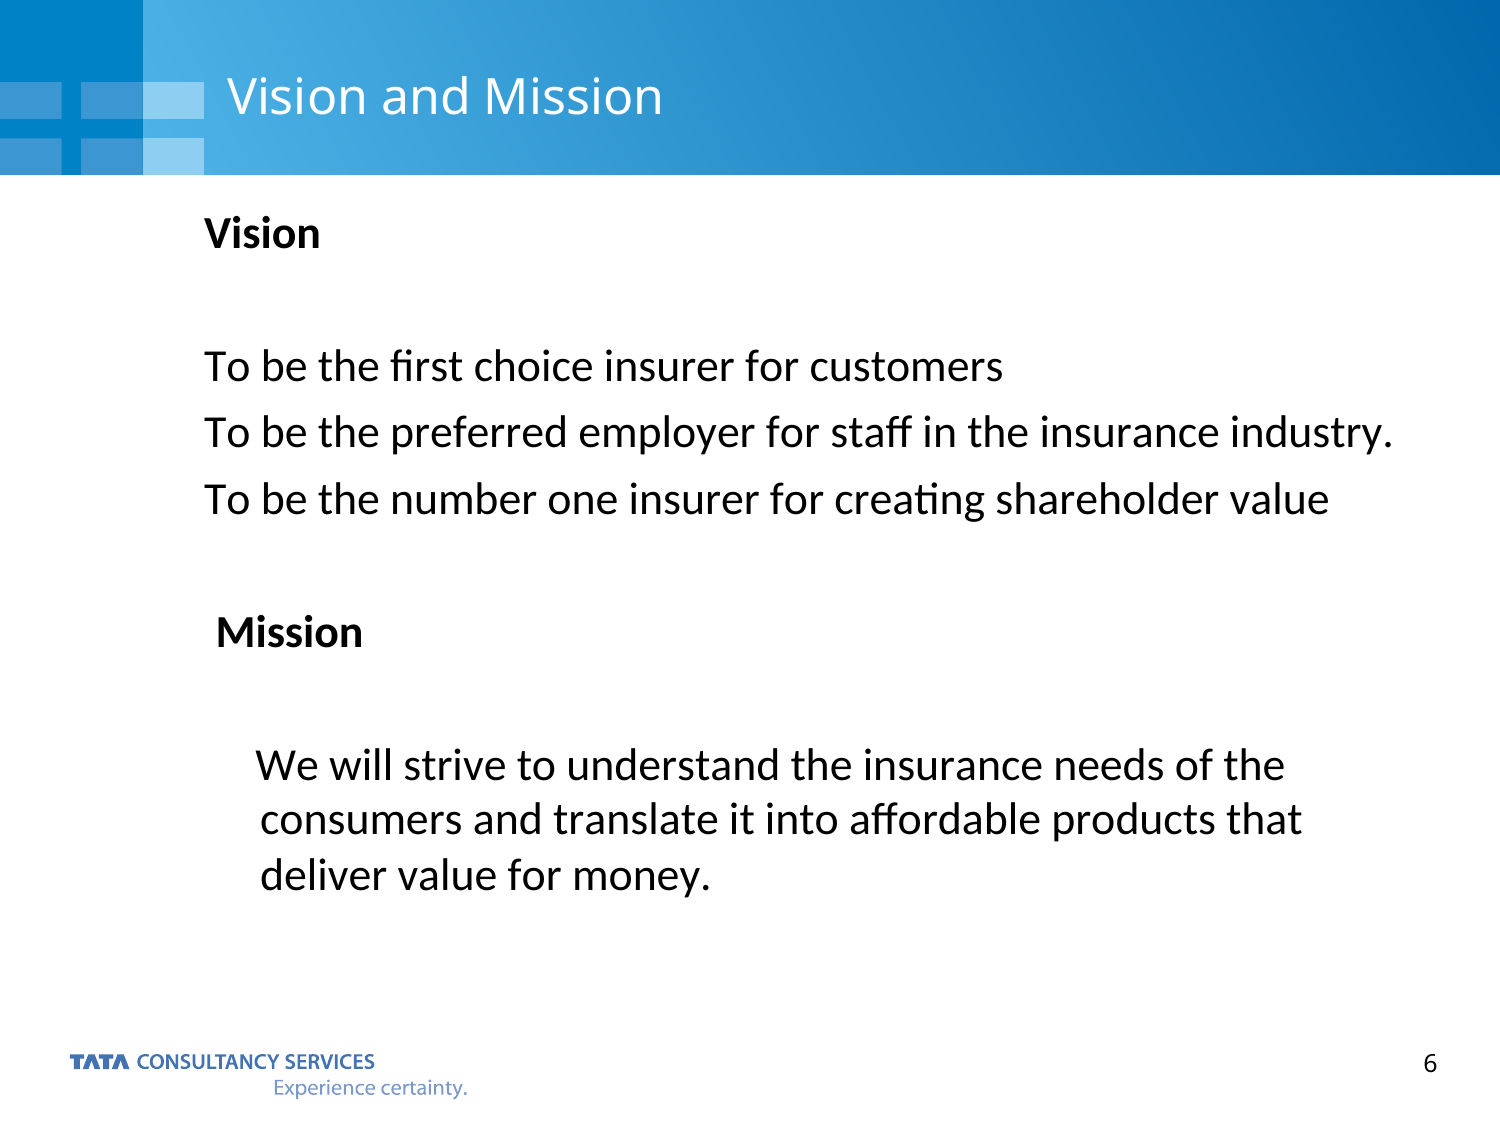

Vision and Mission
Vision
To be the first choice insurer for customers
To be the preferred employer for staff in the insurance industry.
To be the number one insurer for creating shareholder value
 Mission
 We will strive to understand the insurance needs of the consumers and translate it into affordable products that deliver value for money.